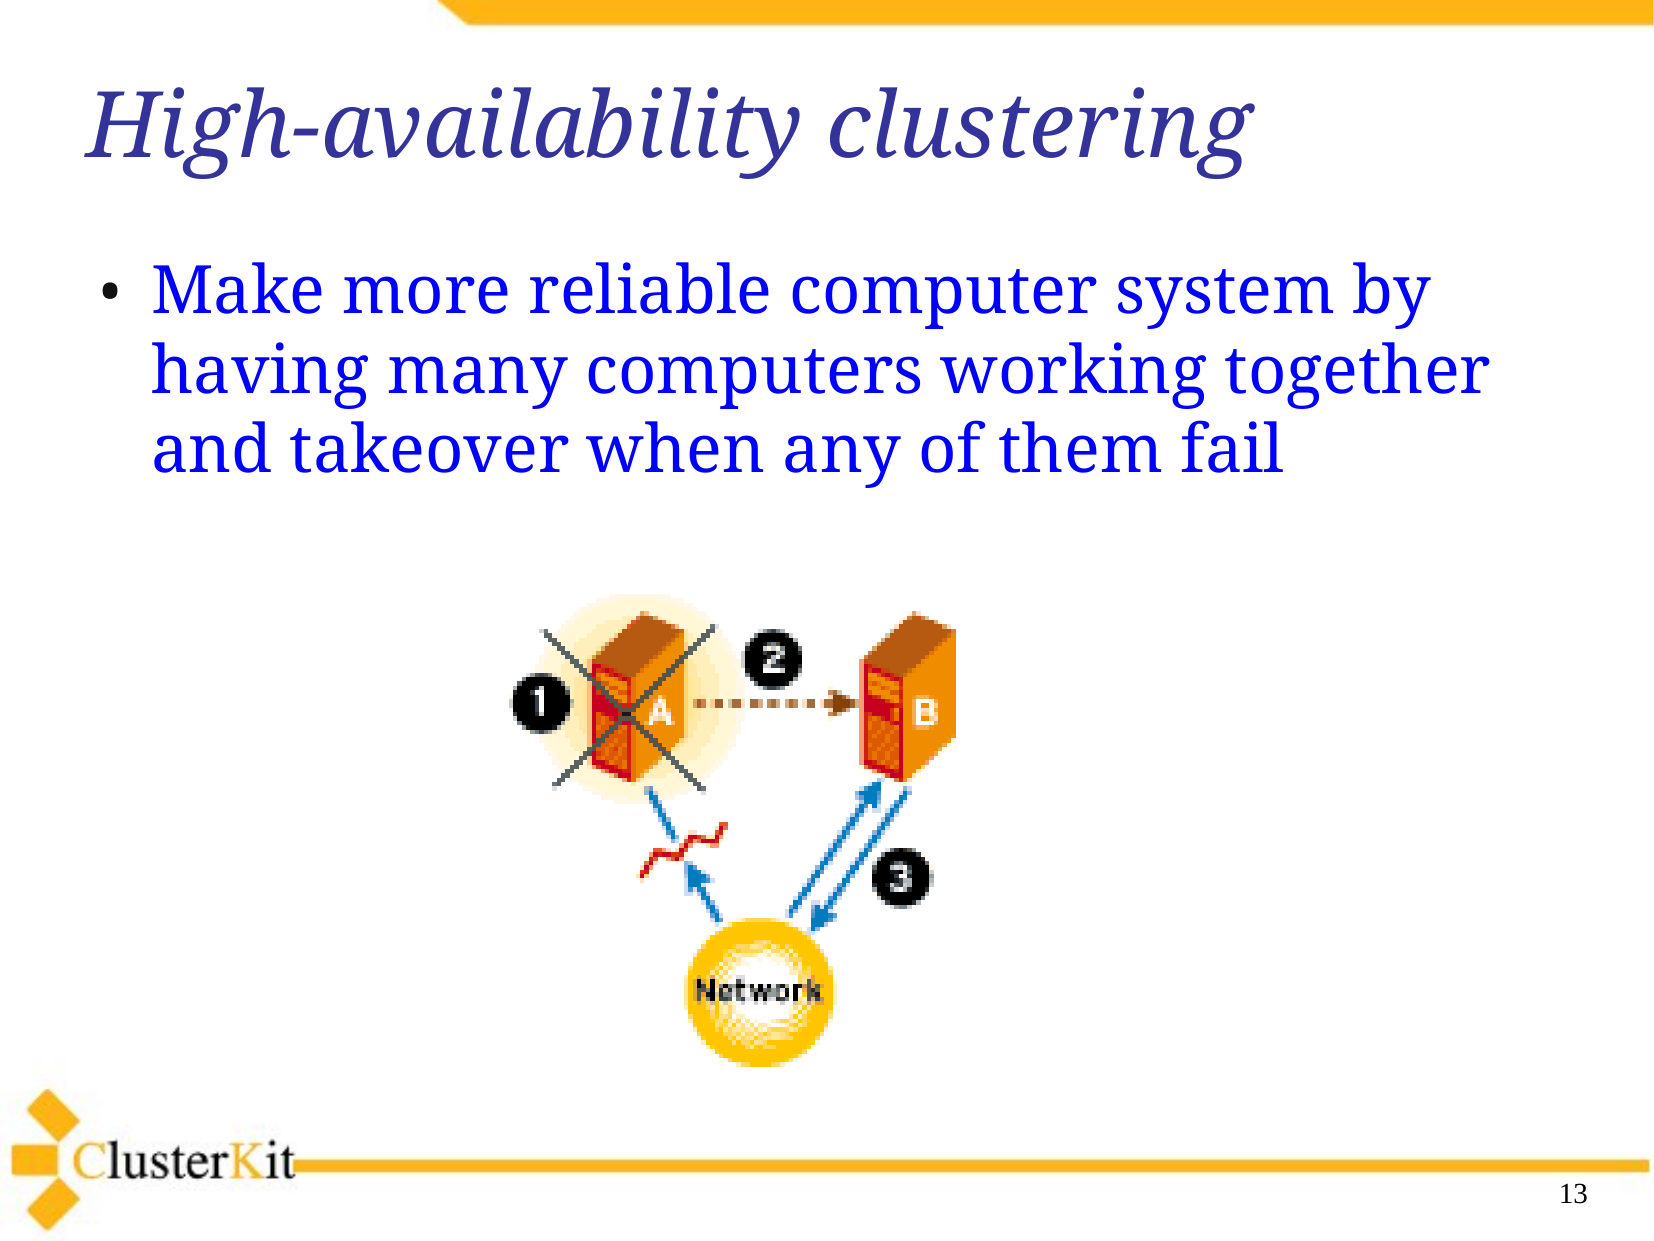

High-availability clustering
Make more reliable computer system by having many computers working together and takeover when any of them fail
13